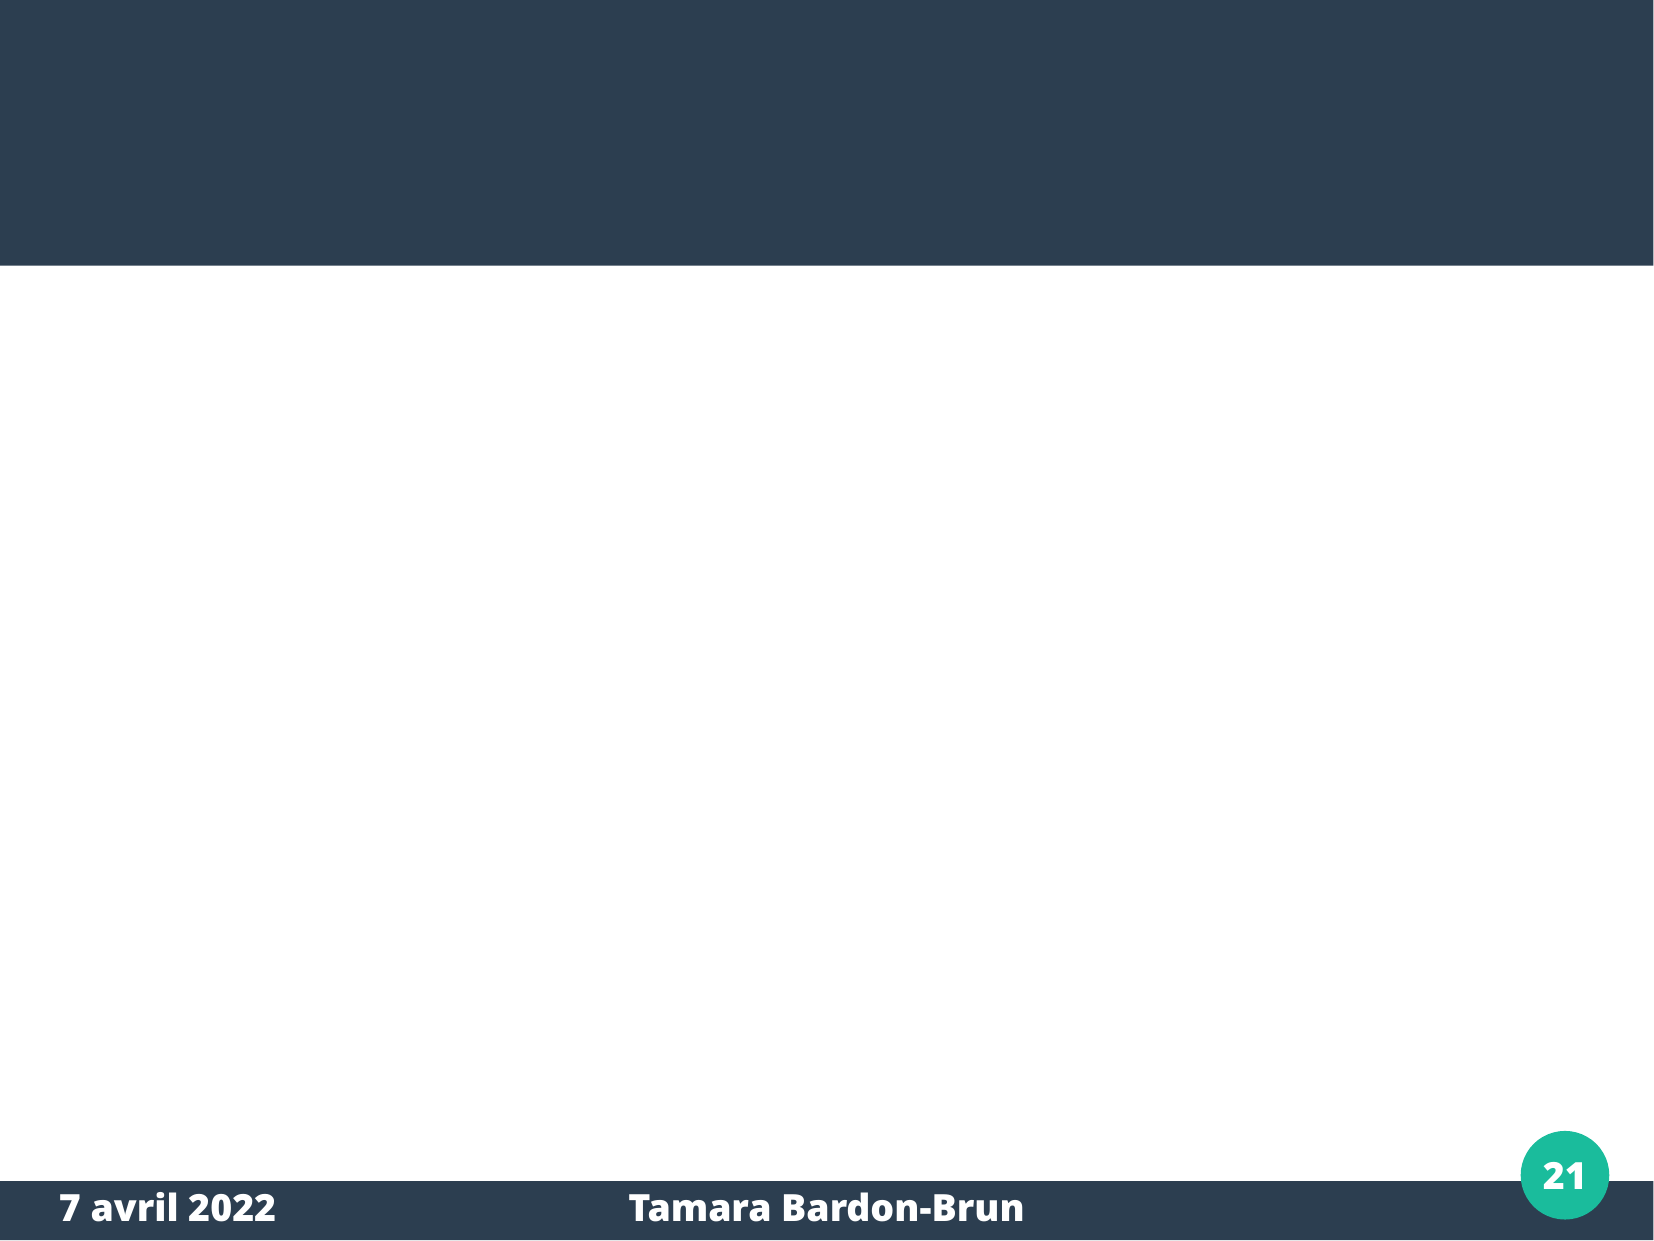

#
21
7 avril 2022
Tamara Bardon-Brun